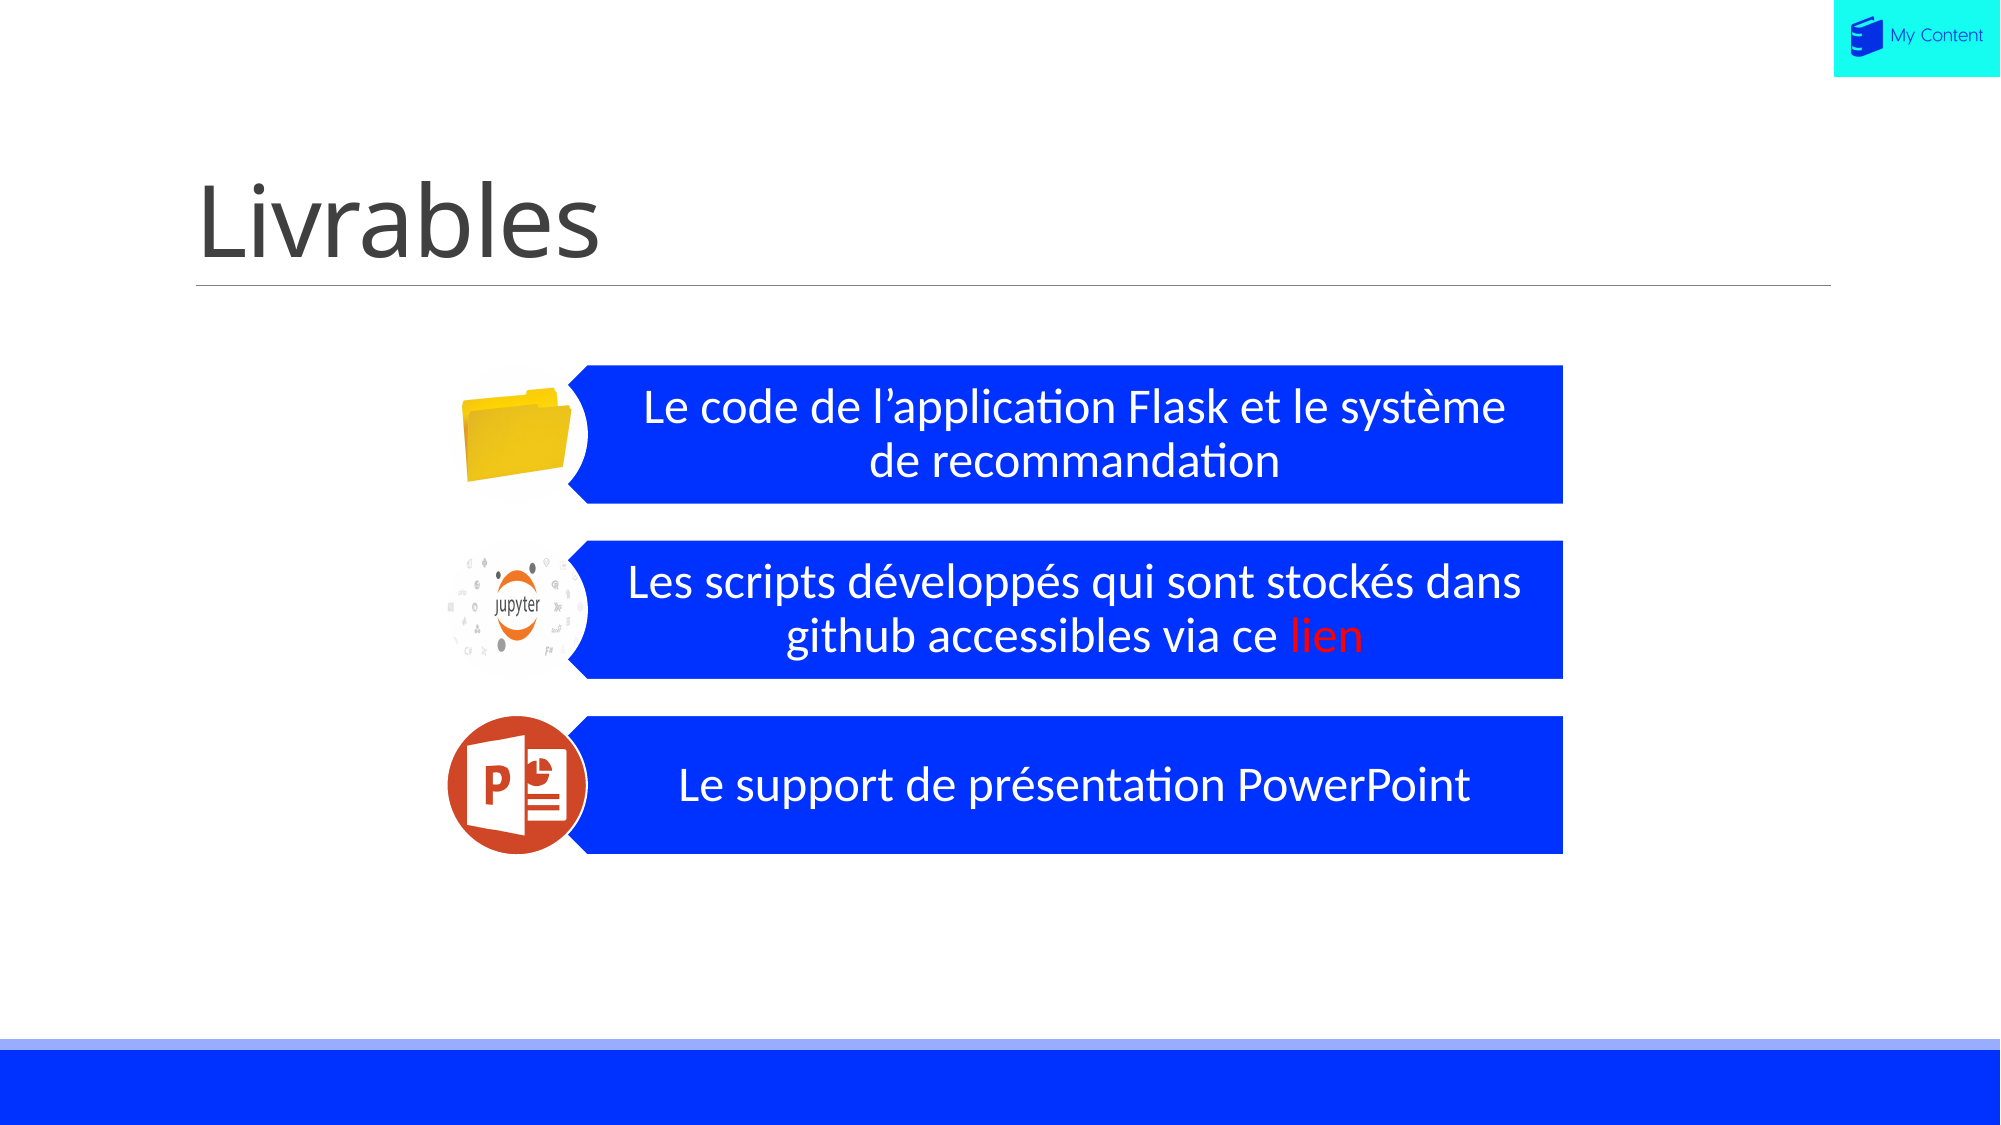

# Livrables
Le code de l’application Flask et le système de recommandation
Les scripts développés qui sont stockés dans github accessibles via ce lien
Le support de présentation PowerPoint